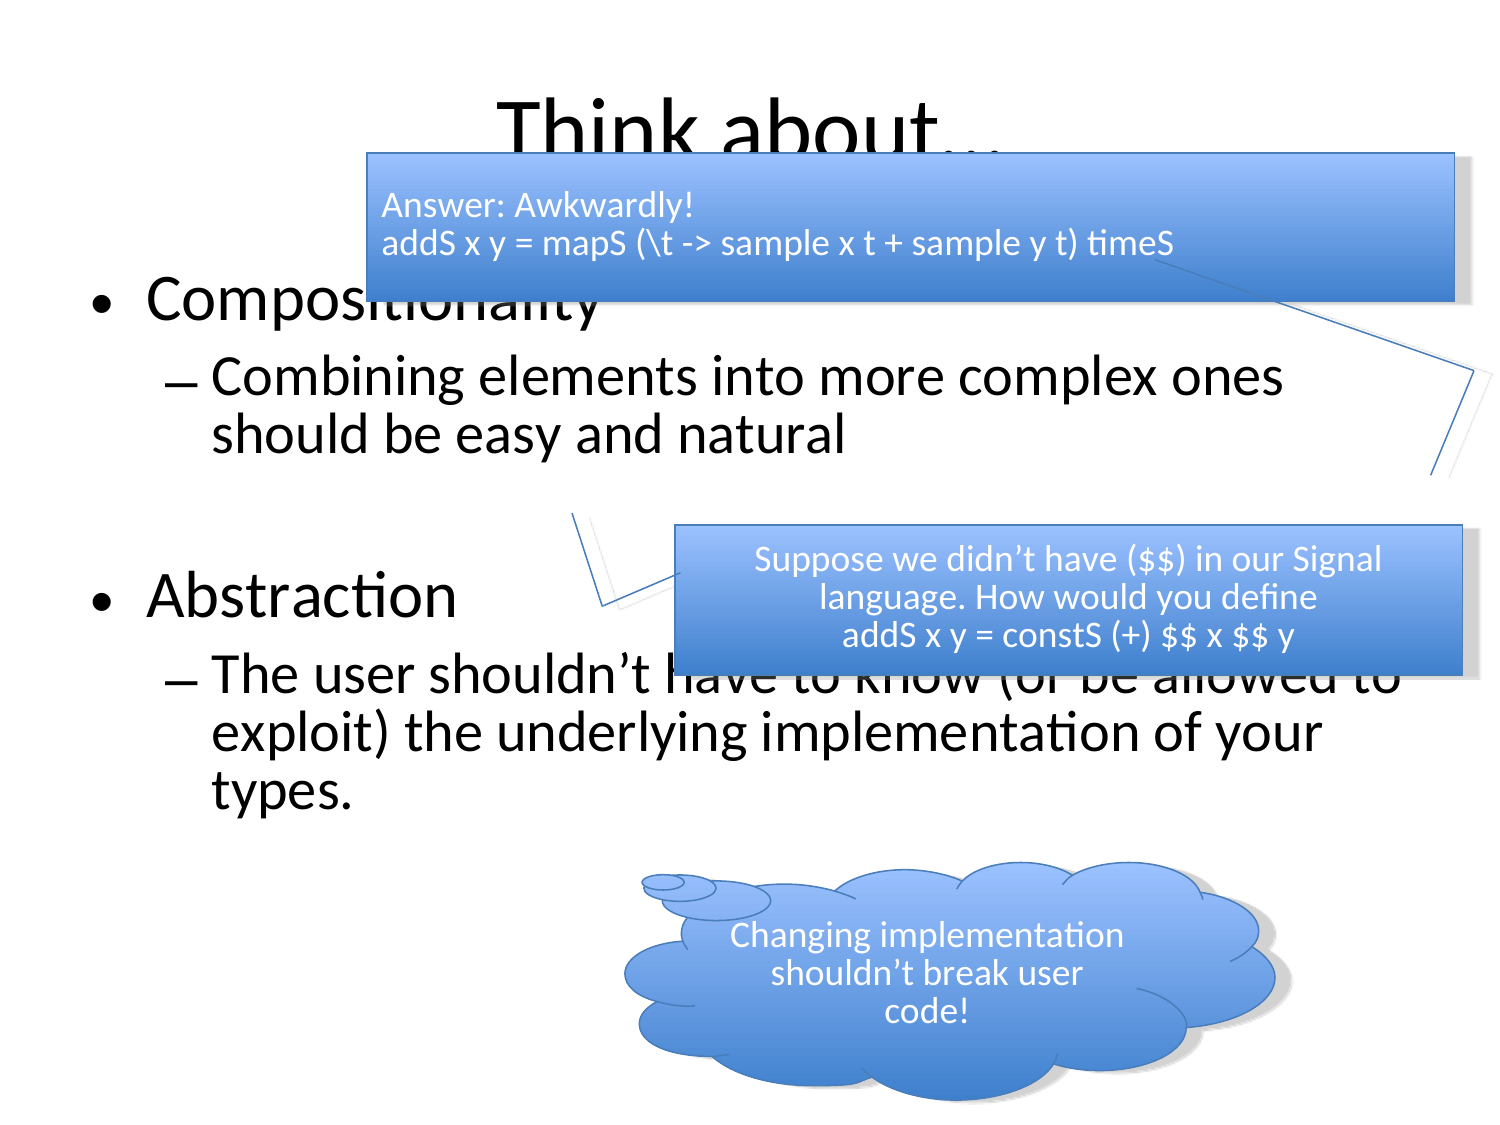

# Think about…
Answer: Awkwardly!
addS x y = mapS (\t -> sample x t + sample y t) timeS
Compositionality
Combining elements into more complex ones should be easy and natural
Abstraction
The user shouldn’t have to know (or be allowed to exploit) the underlying implementation of your types.
Suppose we didn’t have ($$) in our Signal language. How would you define
addS x y = constS (+) $$ x $$ y
Changing implementation shouldn’t break user code!